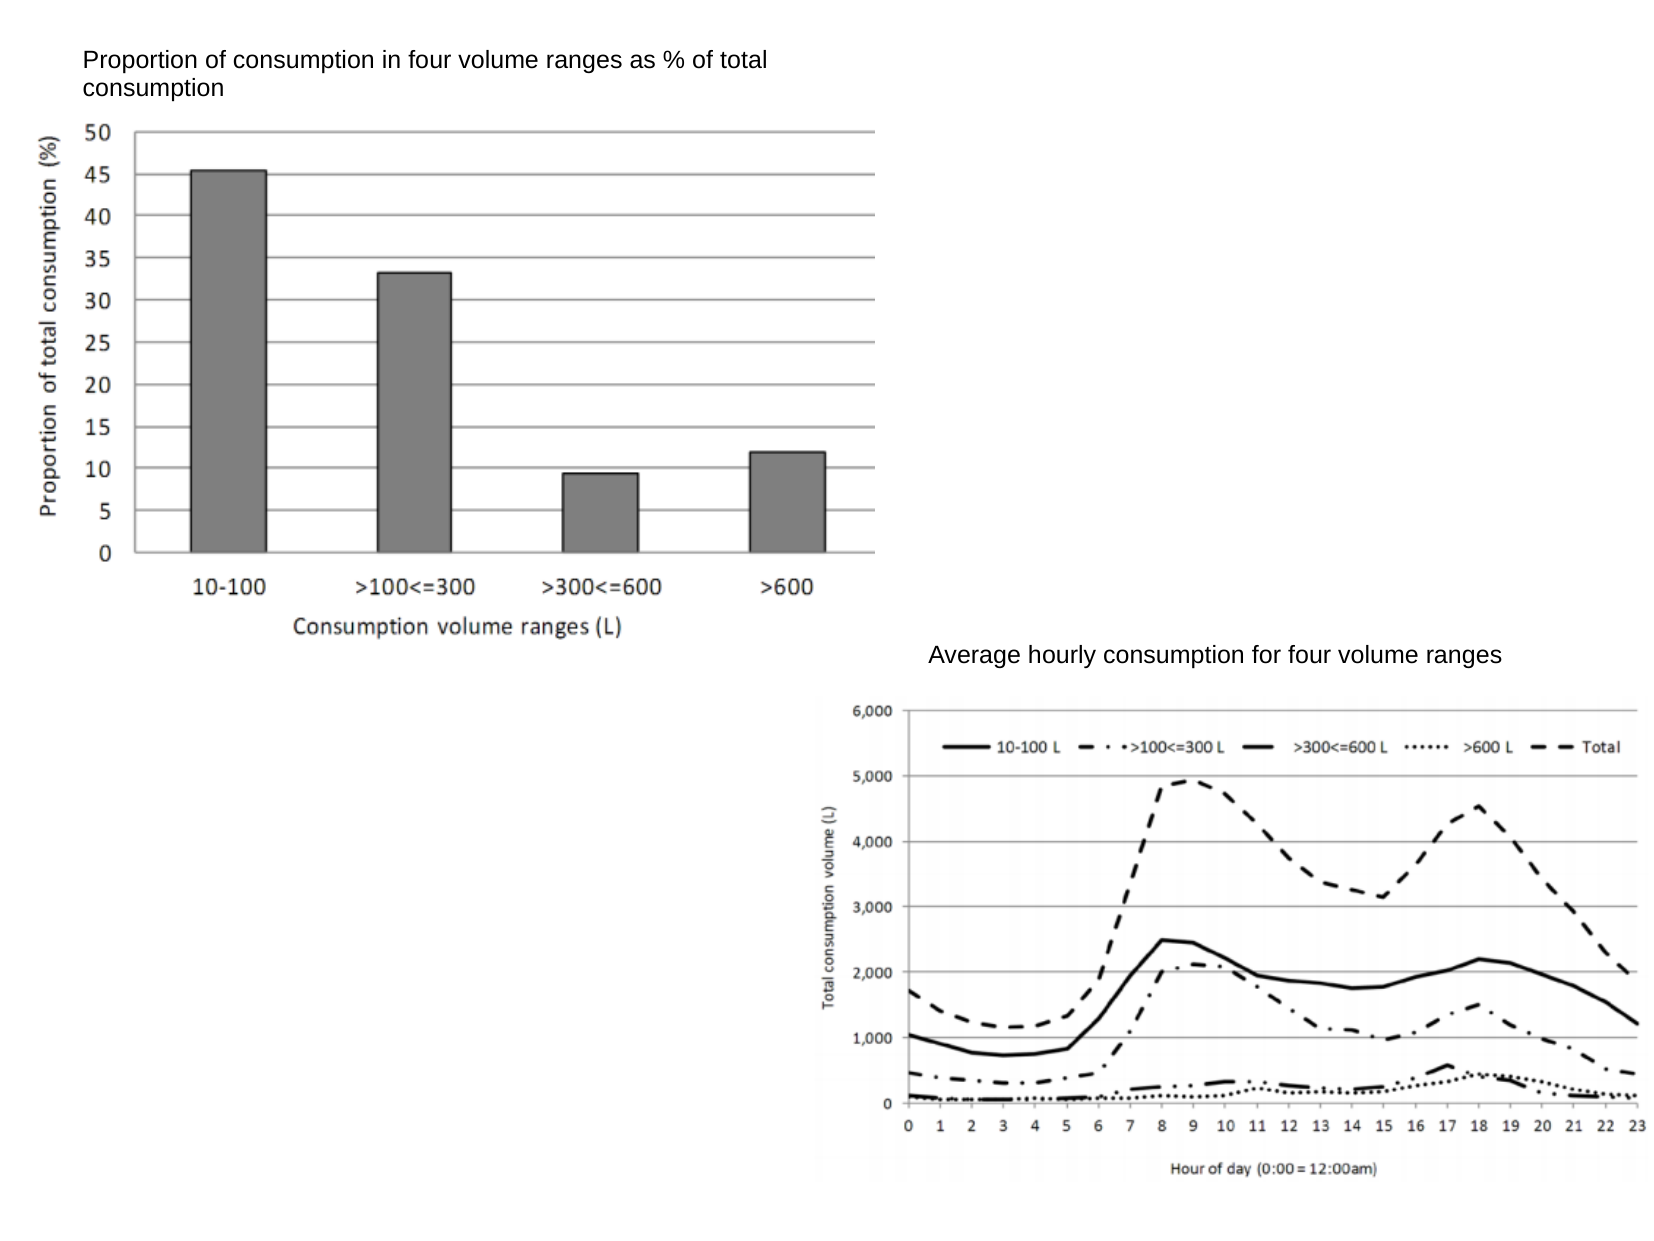

# Proportion of consumption in four volume ranges as % of total consumption
 Average hourly consumption for four volume ranges